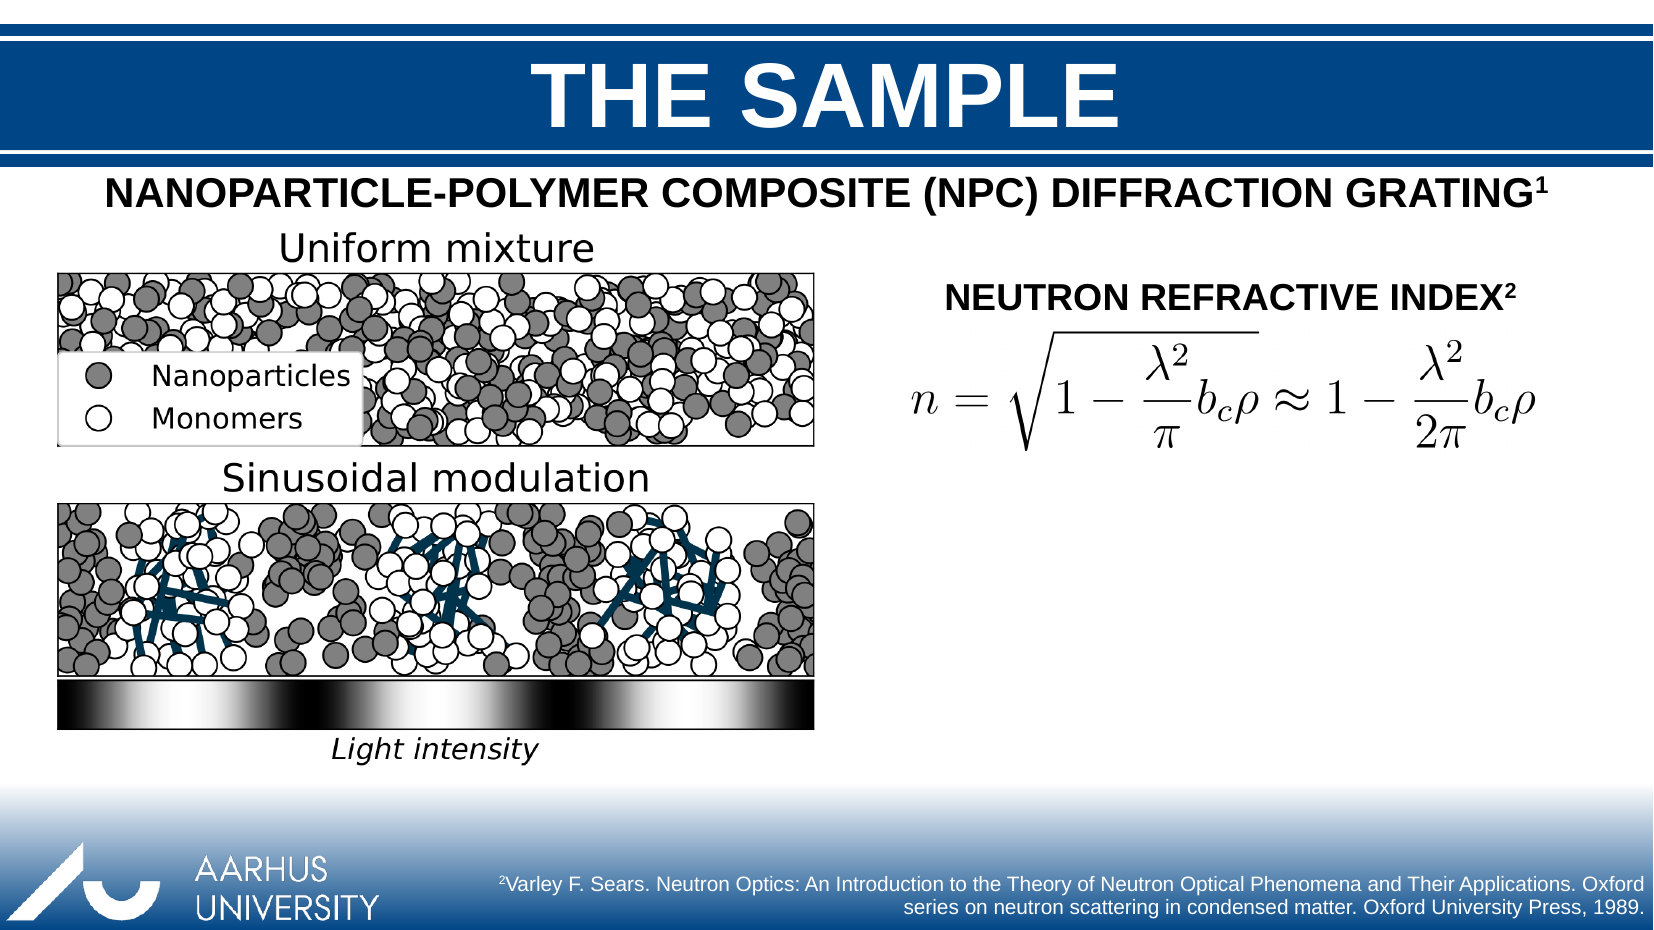

# THE SAMPLE
NANOPARTICLE-POLYMER COMPOSITE (NPC) DIFFRACTION GRATING1
NEUTRON REFRACTIVE INDEX2
2Varley F. Sears. Neutron Optics: An Introduction to the Theory of Neutron Optical Phenomena and Their Applications. Oxford series on neutron scattering in condensed matter. Oxford University Press, 1989.